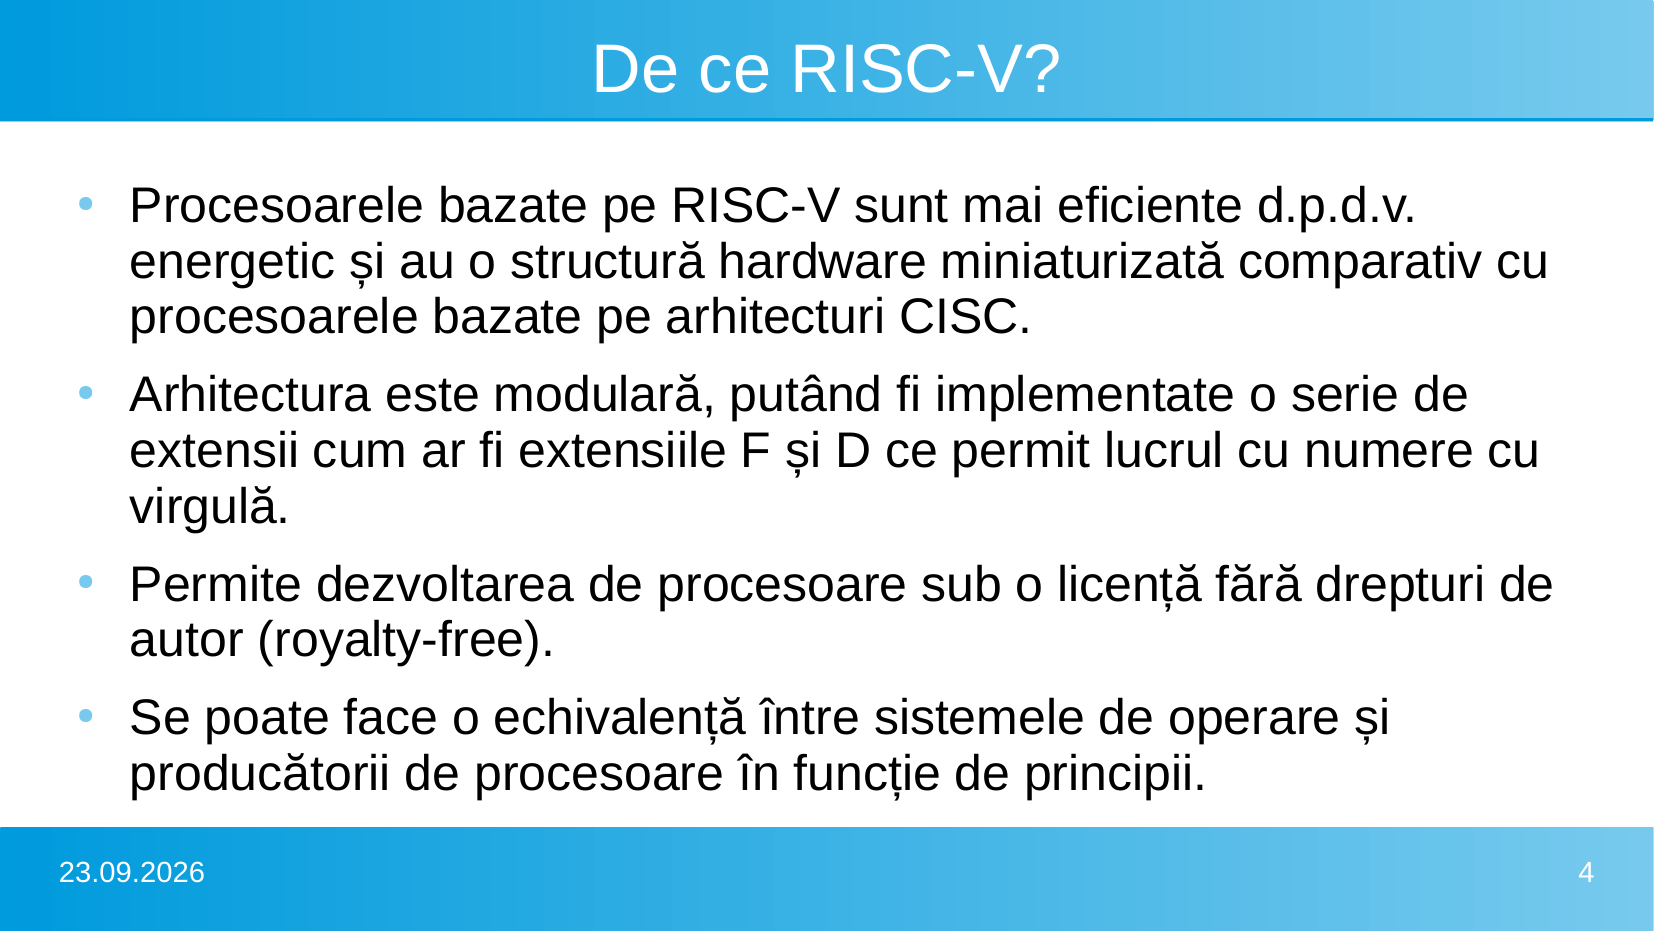

# De ce RISC-V?
Procesoarele bazate pe RISC-V sunt mai eficiente d.p.d.v. energetic și au o structură hardware miniaturizată comparativ cu procesoarele bazate pe arhitecturi CISC.
Arhitectura este modulară, putând fi implementate o serie de extensii cum ar fi extensiile F și D ce permit lucrul cu numere cu virgulă.
Permite dezvoltarea de procesoare sub o licență fără drepturi de autor (royalty-free).
Se poate face o echivalență între sistemele de operare și producătorii de procesoare în funcție de principii.
4